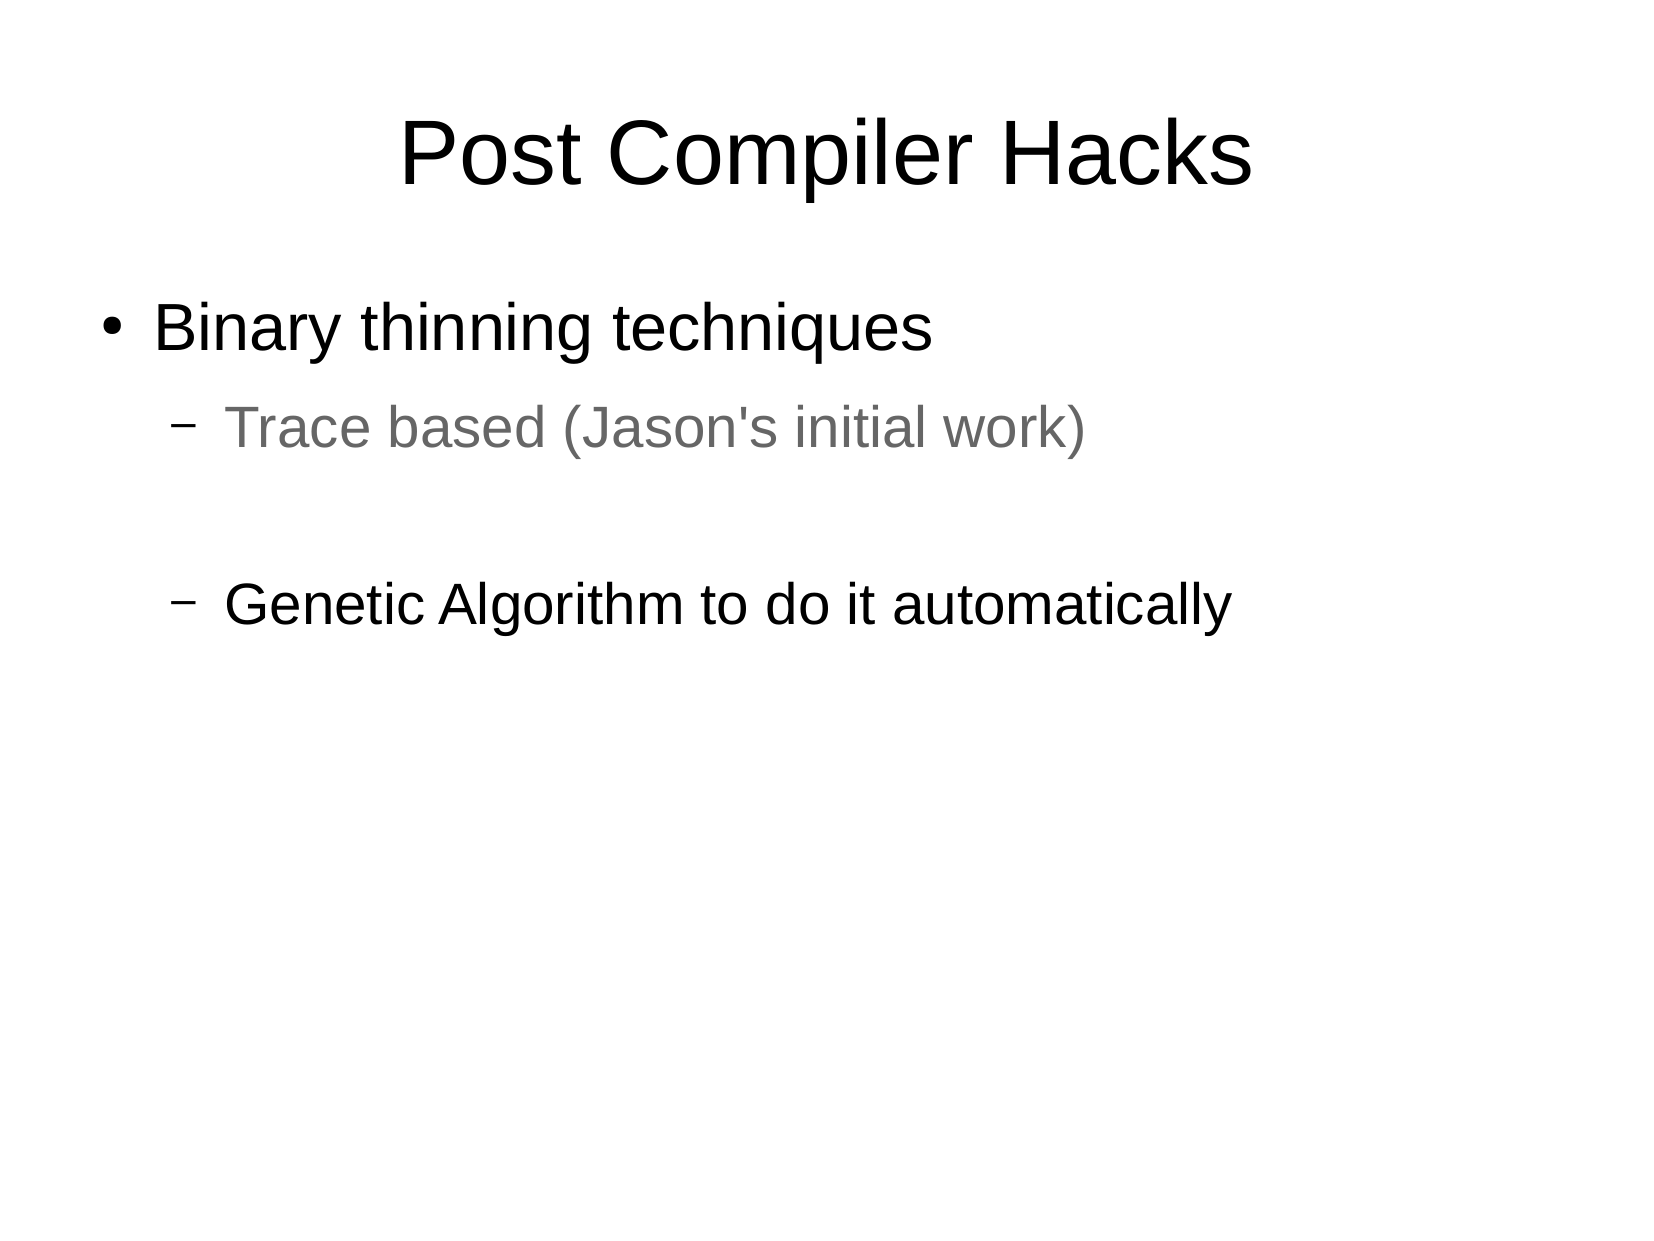

# Post Compiler Hacks
Binary thinning techniques
Trace based (Jason's initial work)
Genetic Algorithm to do it automatically